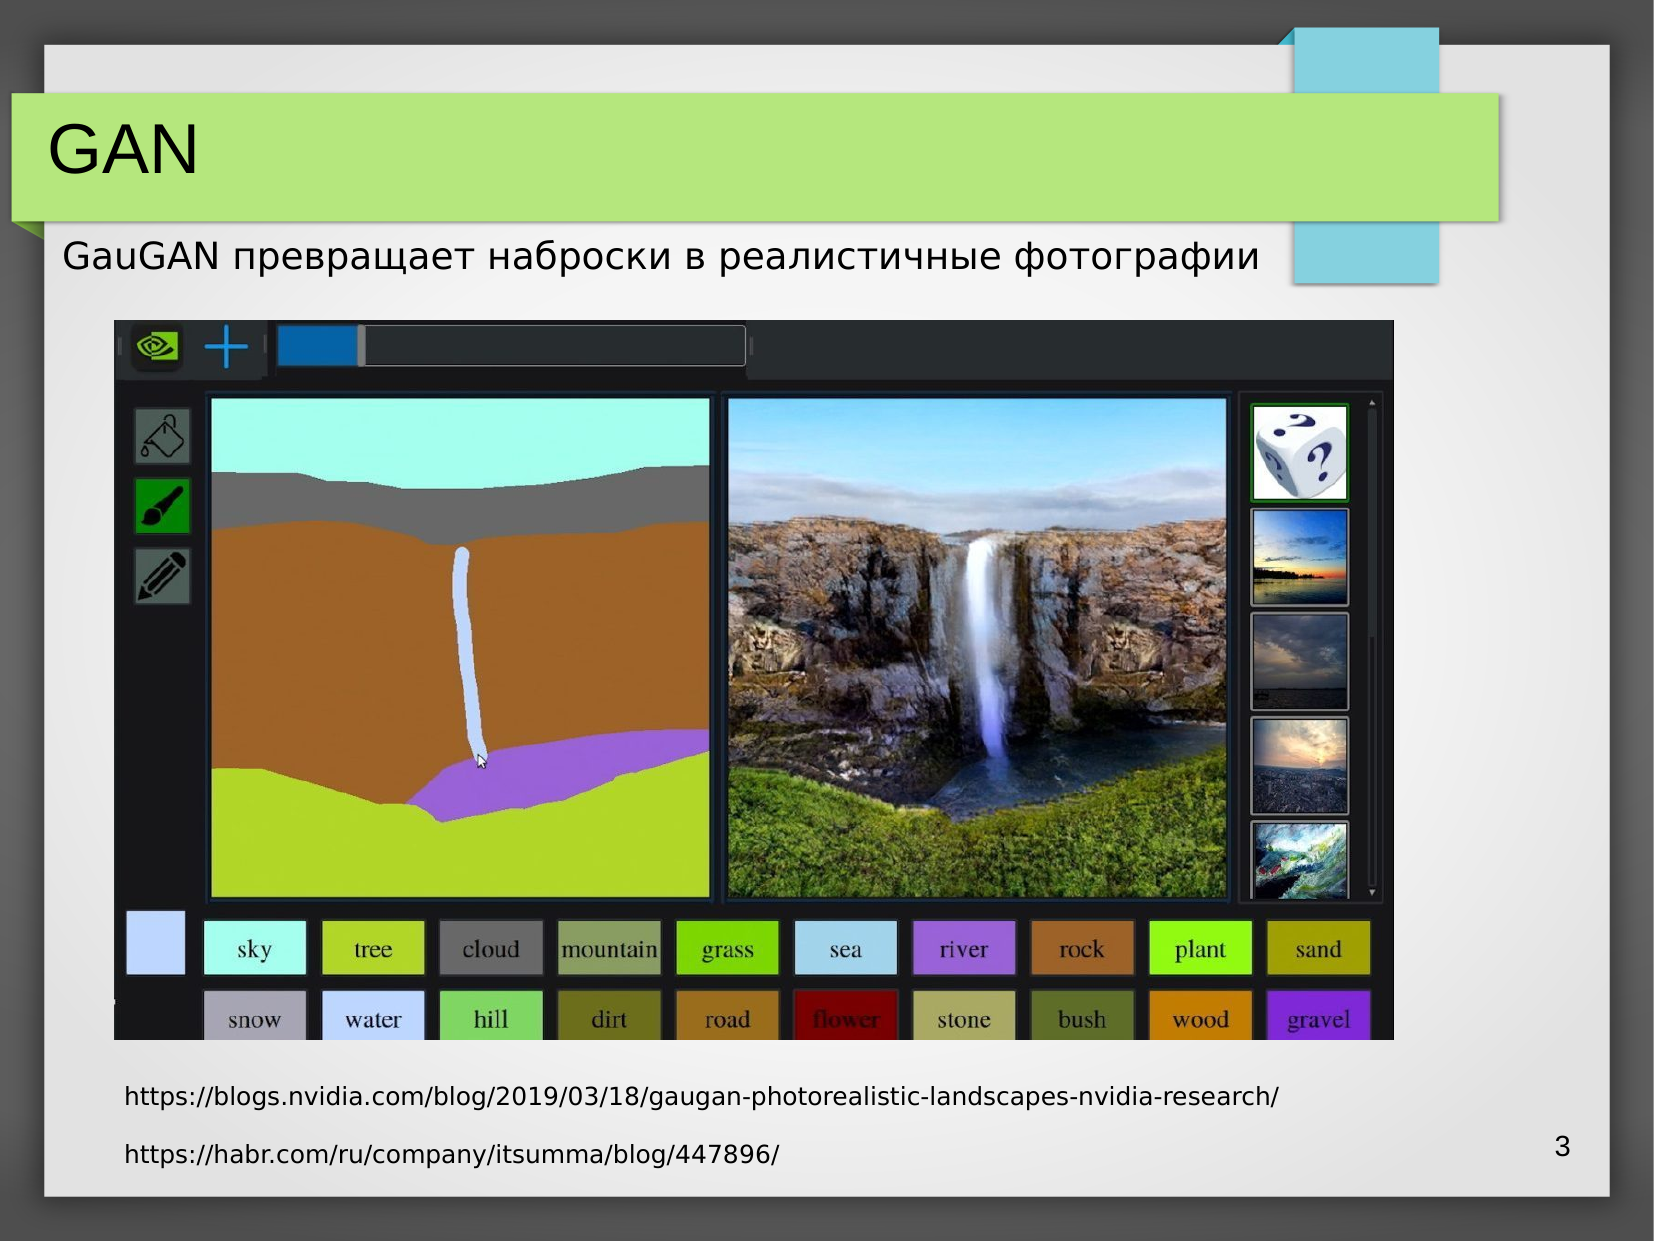

# GAN
GauGAN превращает наброски в реалистичные фотографии
https://blogs.nvidia.com/blog/2019/03/18/gaugan-photorealistic-landscapes-nvidia-research/
https://habr.com/ru/company/itsumma/blog/447896/
3